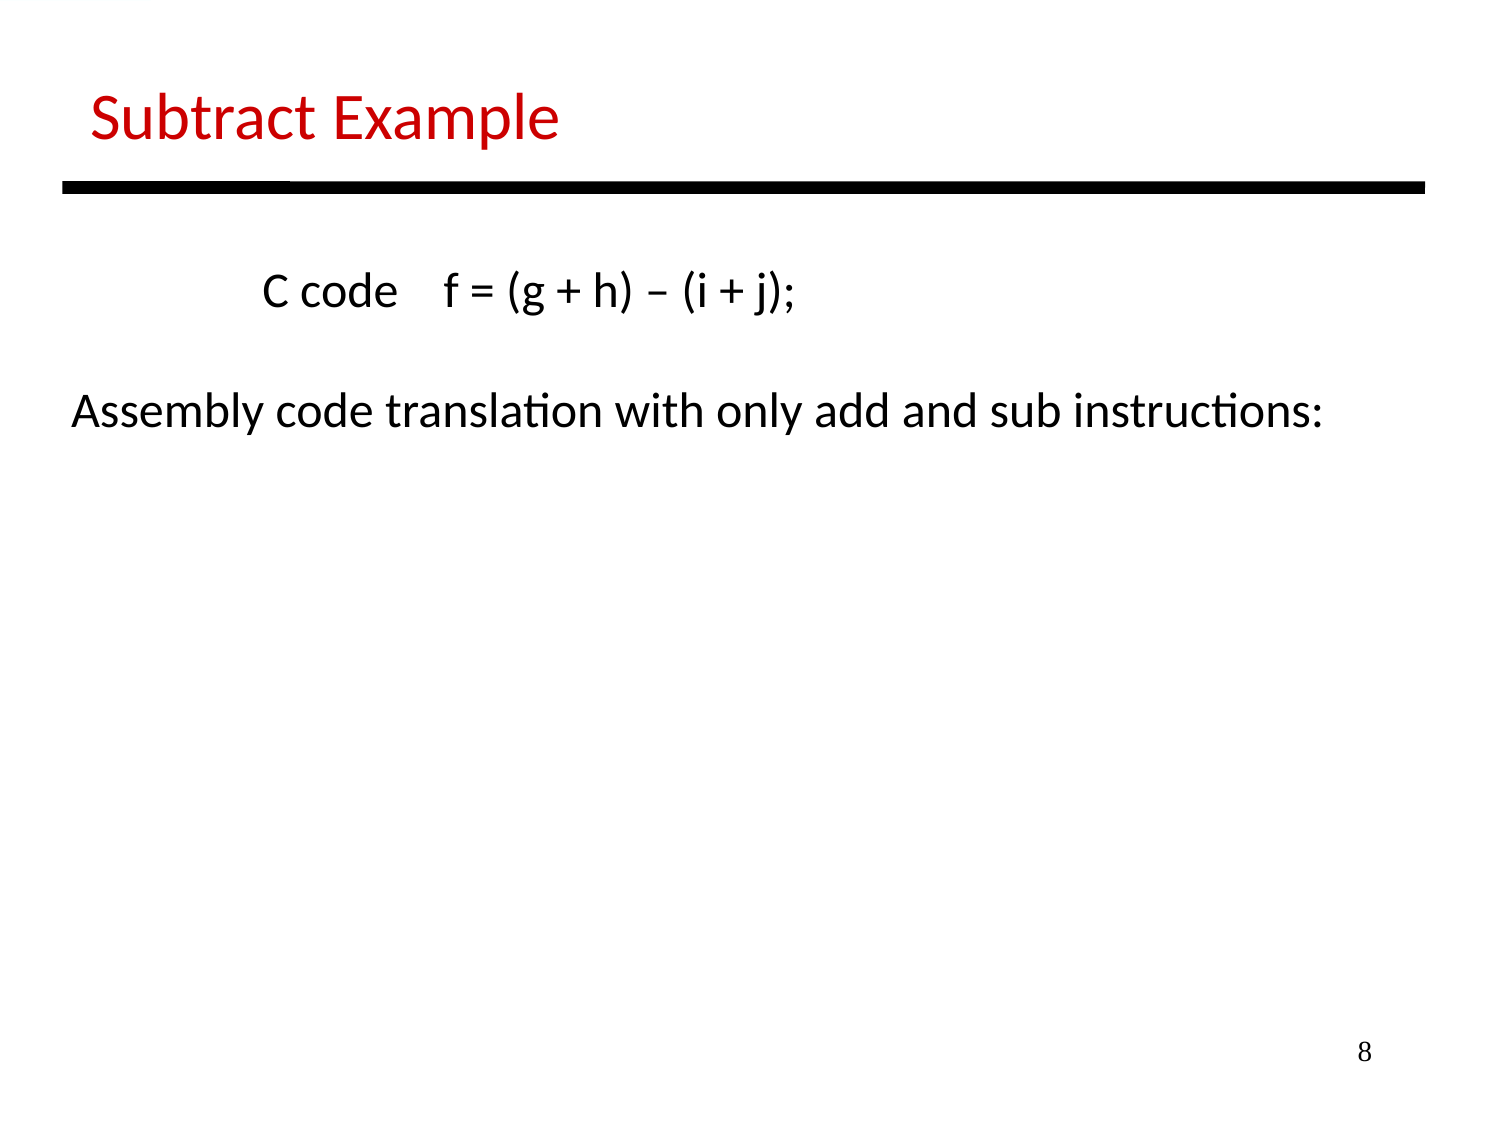

Subtract Example
 C code f = (g + h) – (i + j);
Assembly code translation with only add and sub instructions: